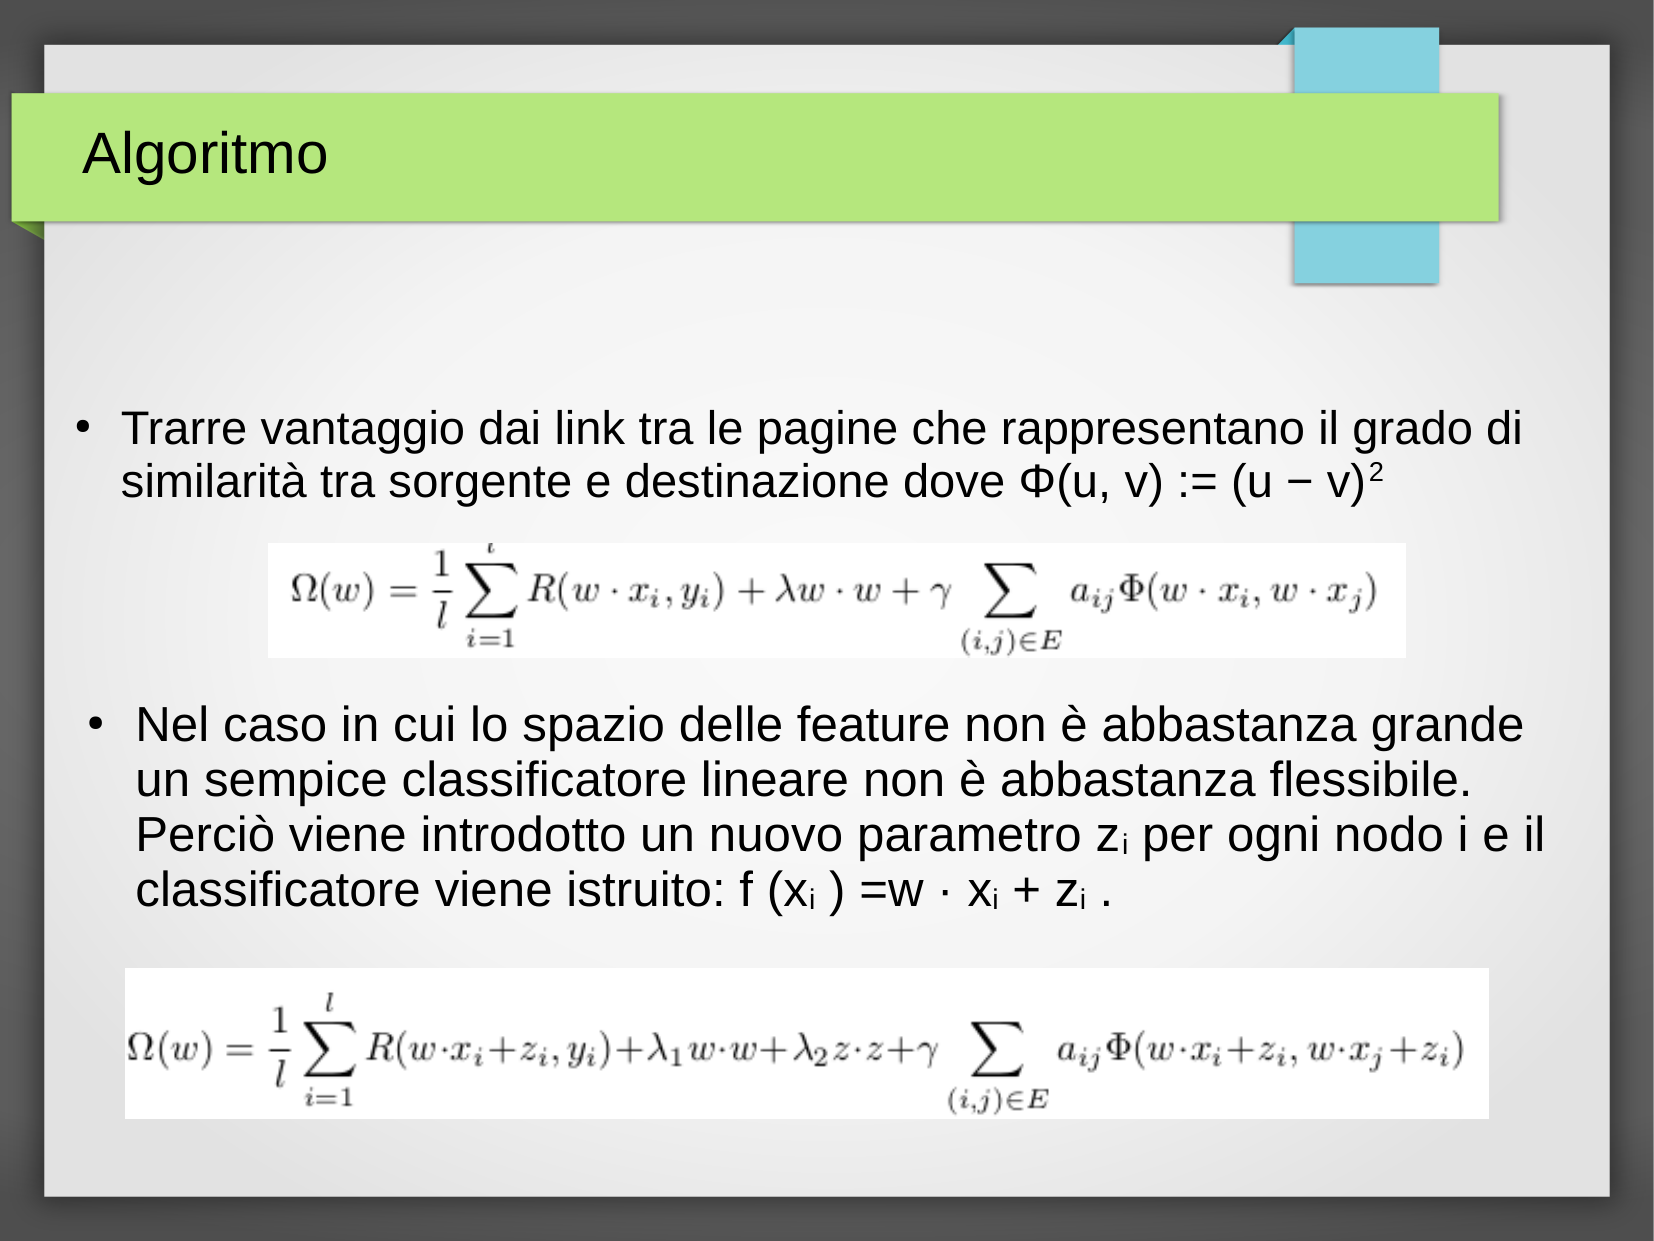

# Algoritmo
Trarre vantaggio dai link tra le pagine che rappresentano il grado di similarità tra sorgente e destinazione dove Φ(u, v) := (u − v)2
Nel caso in cui lo spazio delle feature non è abbastanza grande un sempice classificatore lineare non è abbastanza flessibile. Perciò viene introdotto un nuovo parametro zi per ogni nodo i e il classificatore viene istruito: f (xi ) =w · xi + zi .